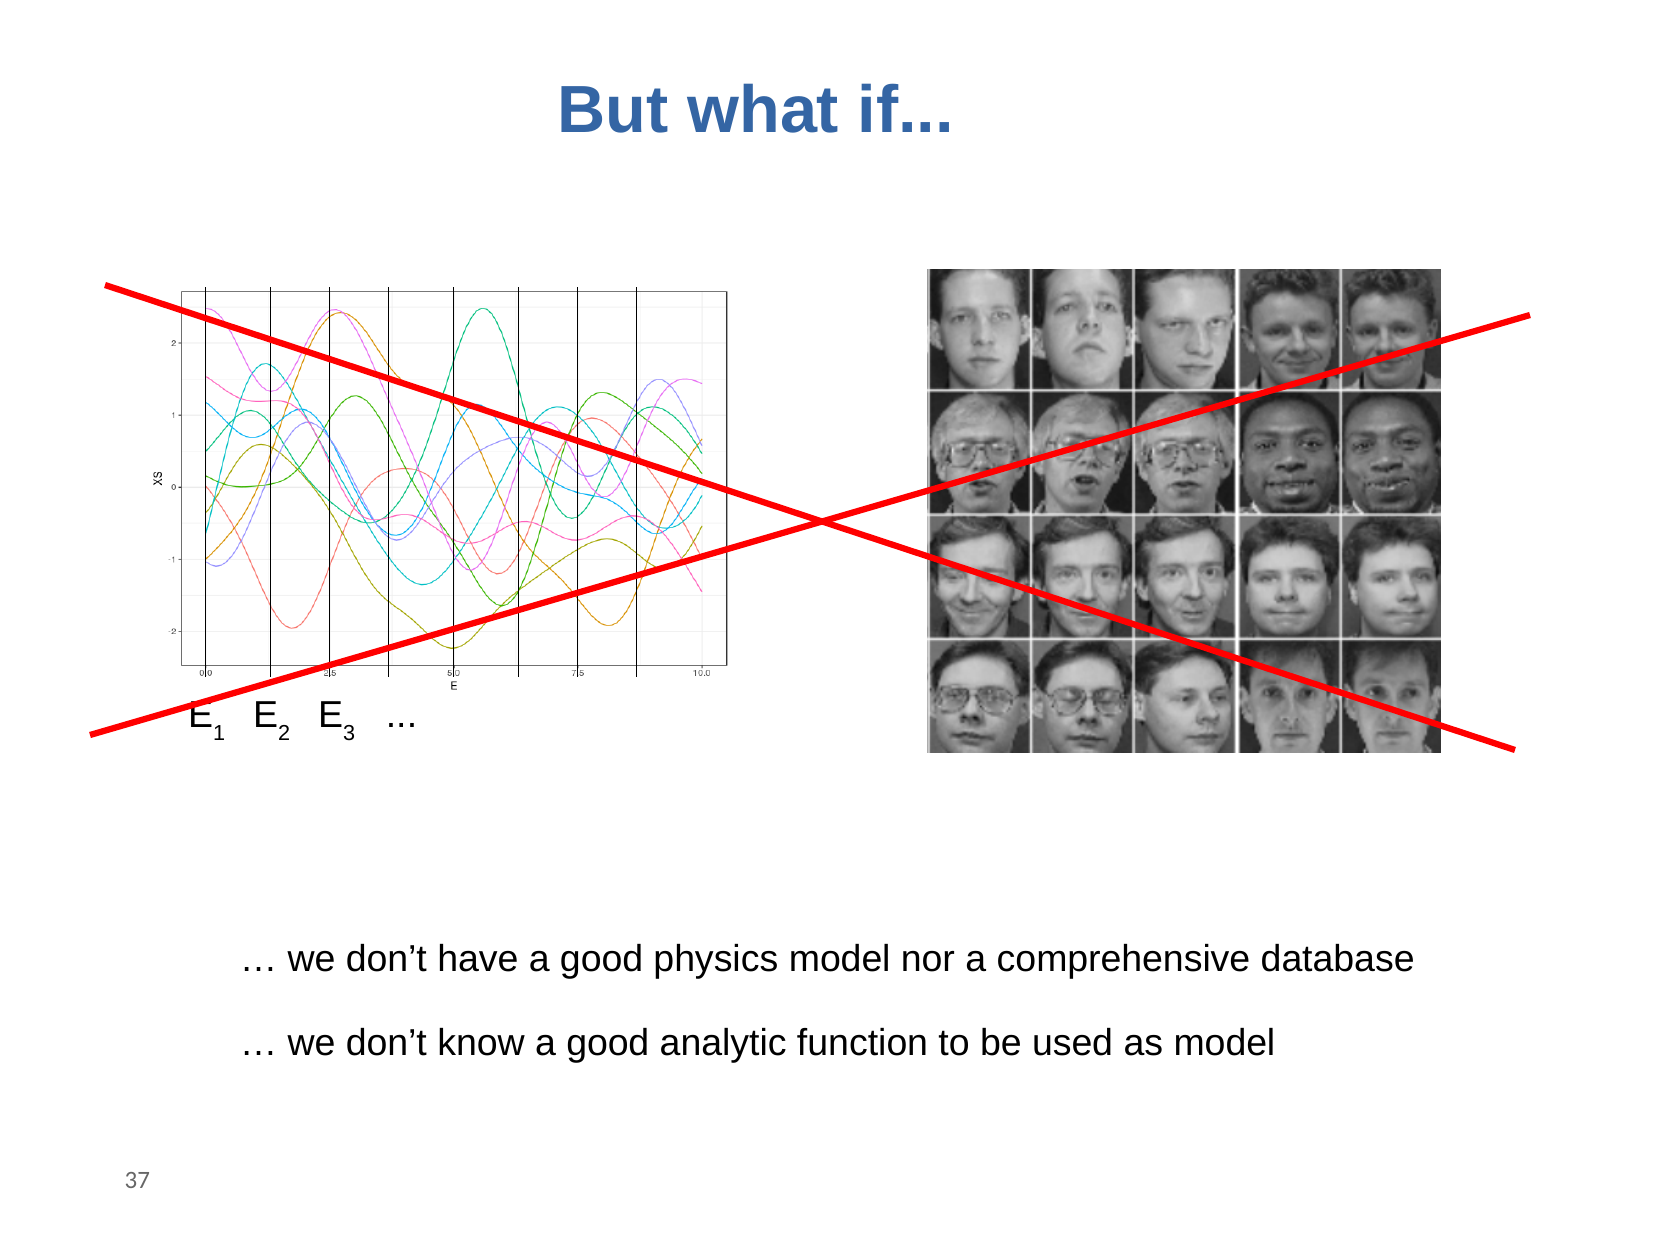

# But what if...
E1
E2
E3
...
… we don’t have a good physics model nor a comprehensive database
… we don’t know a good analytic function to be used as model
37